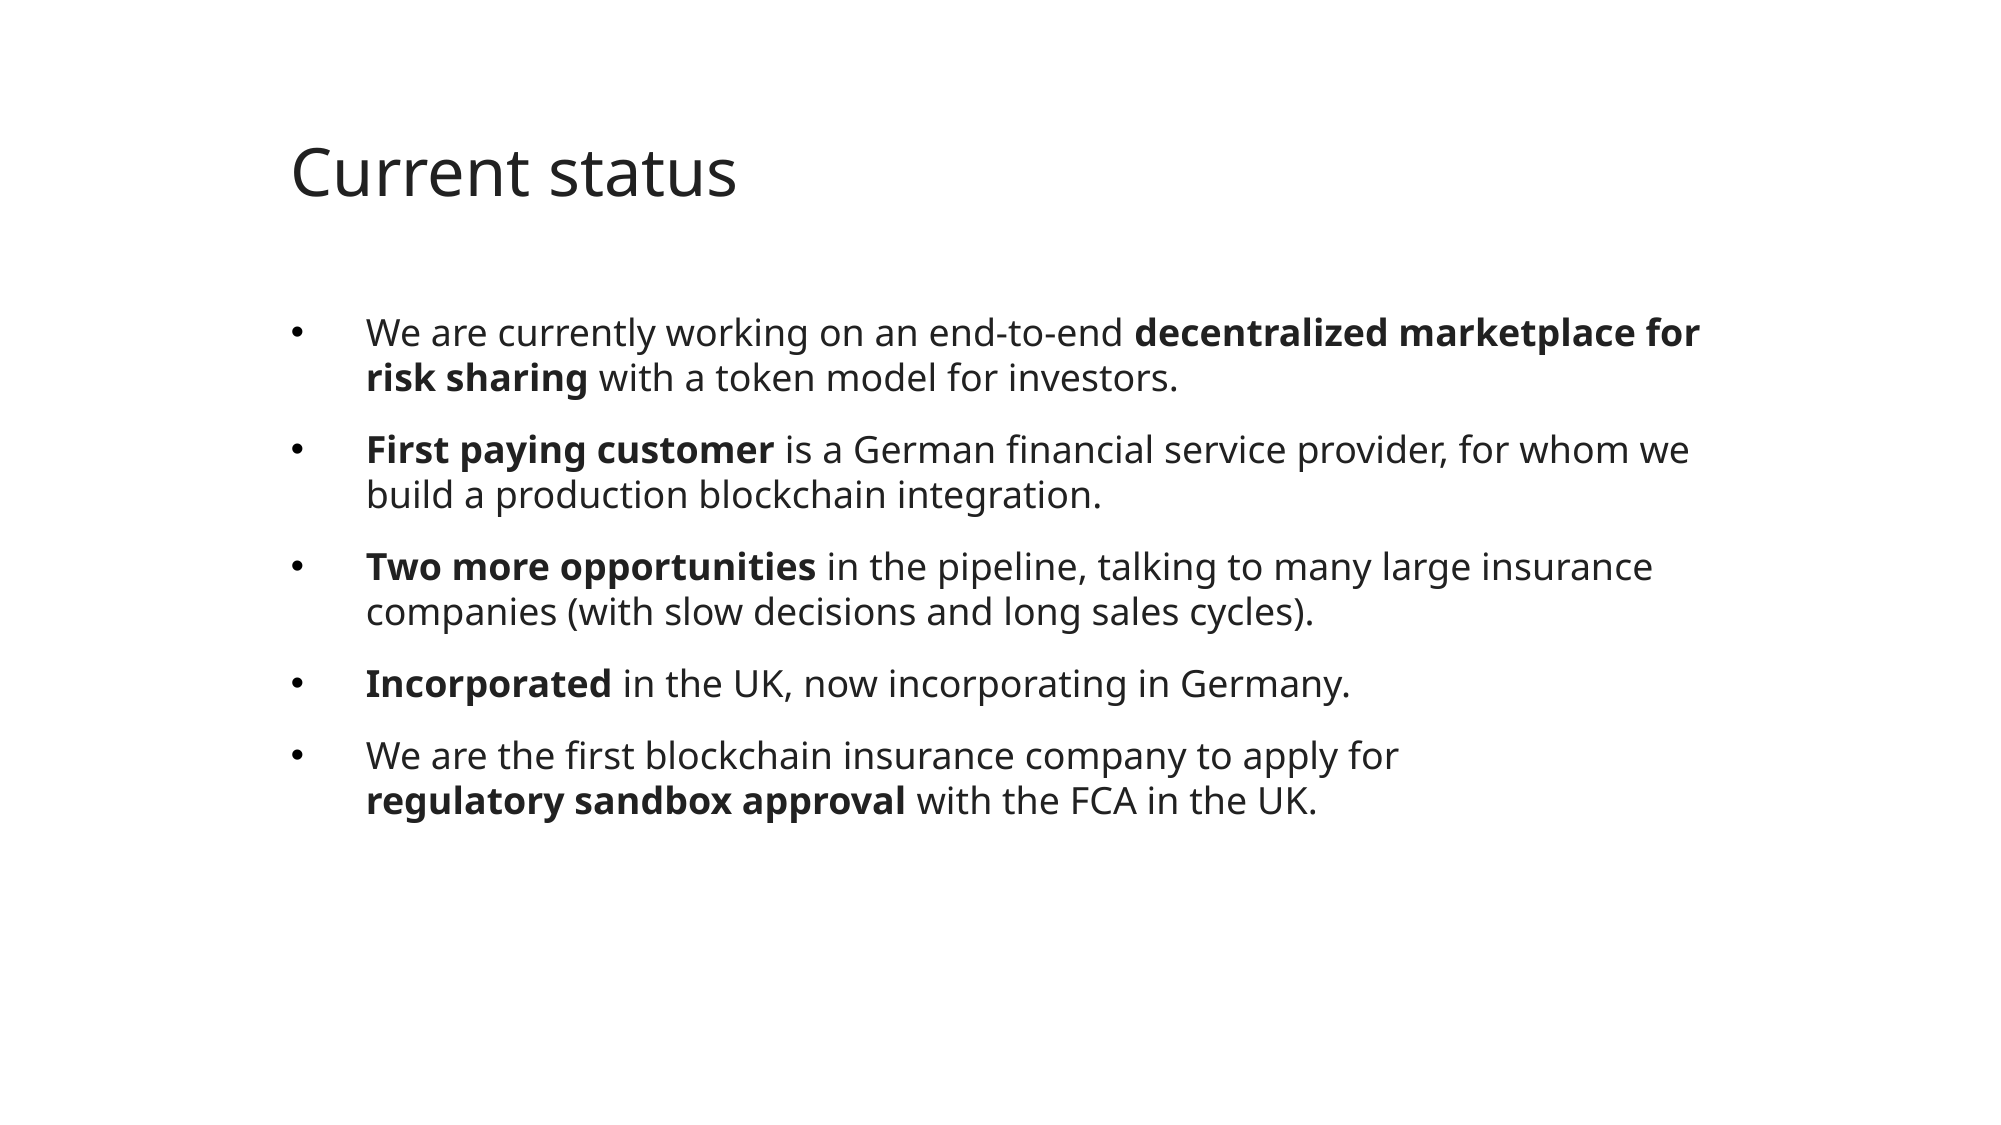

Current status
We are currently working on an end-to-end decentralized marketplace for risk sharing with a token model for investors.
First paying customer is a German financial service provider, for whom we build a production blockchain integration.
Two more opportunities in the pipeline, talking to many large insurance companies (with slow decisions and long sales cycles).
Incorporated in the UK, now incorporating in Germany.
We are the first blockchain insurance company to apply for
regulatory sandbox approval with the FCA in the UK.